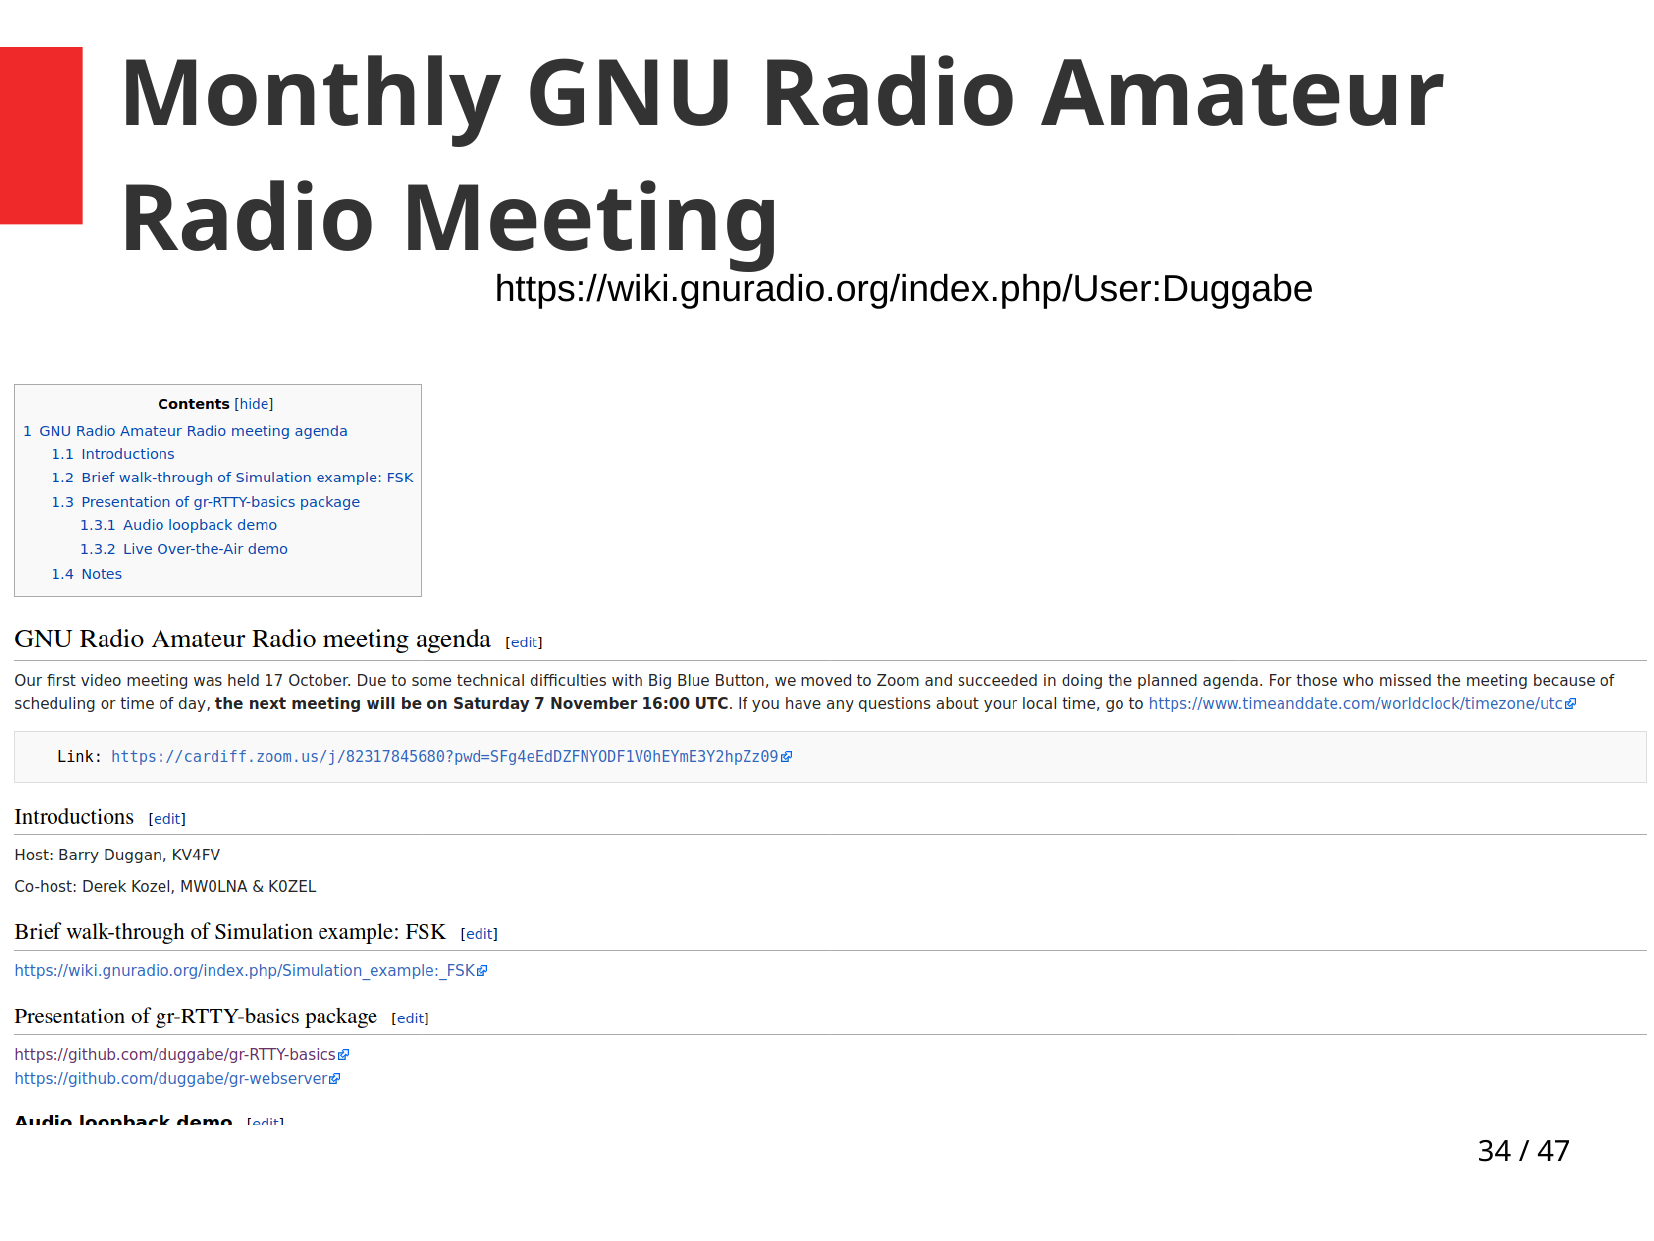

# Monthly GNU Radio Amateur Radio Meeting
https://wiki.gnuradio.org/index.php/User:Duggabe
34